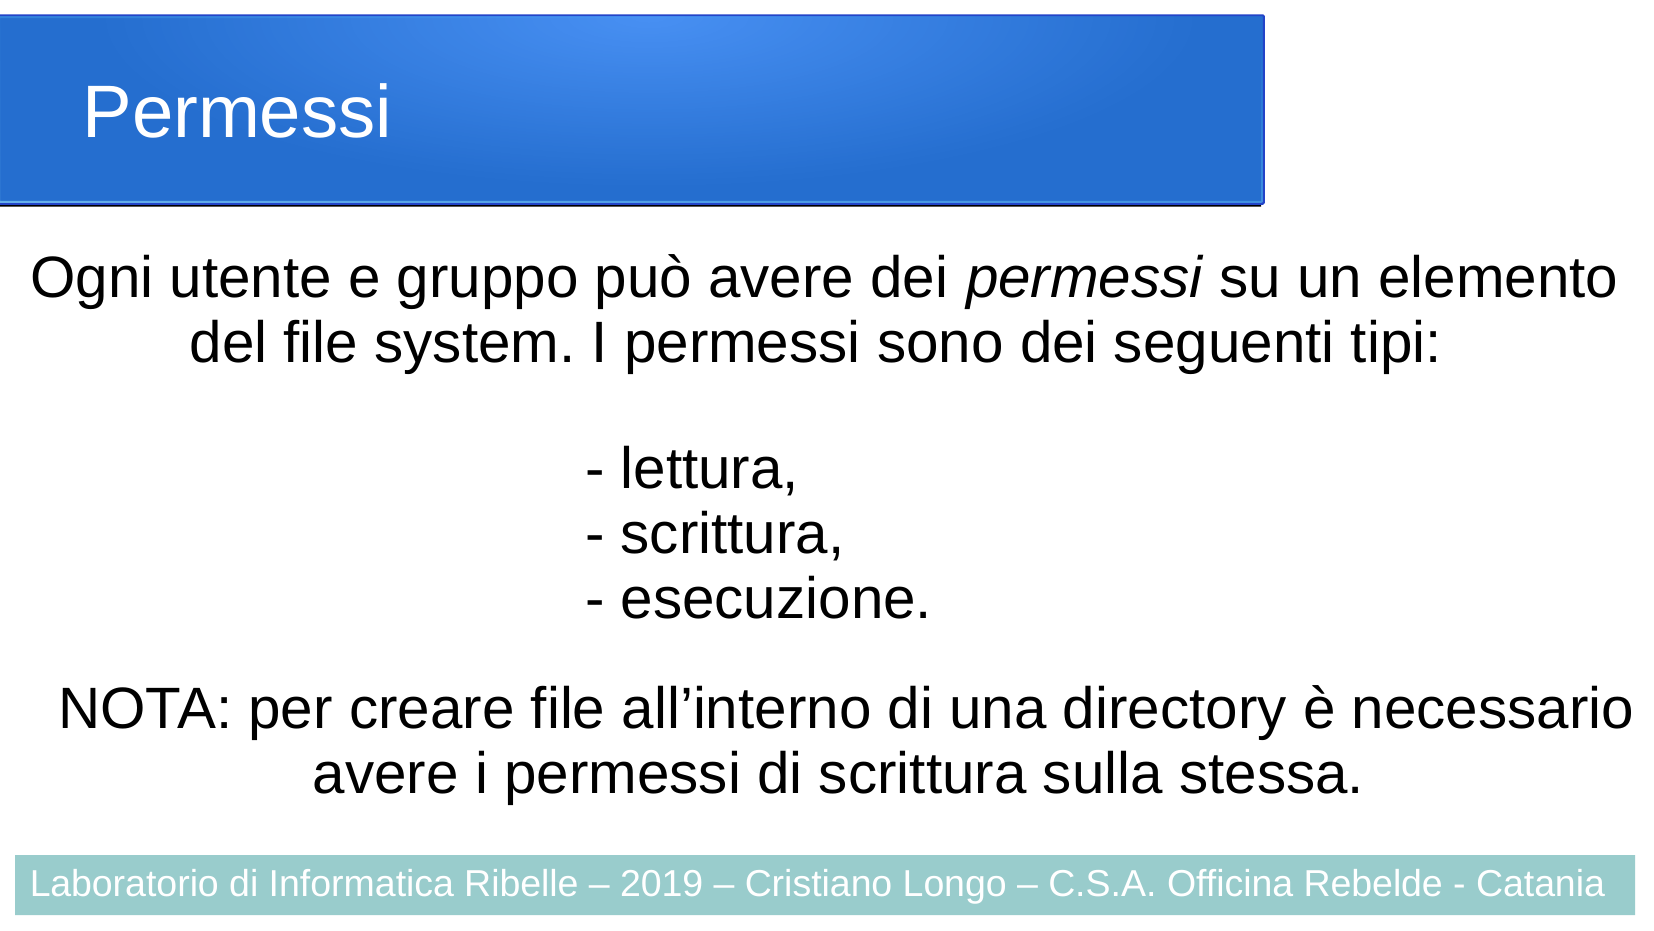

# Permessi
Ogni utente e gruppo può avere dei permessi su un elemento del file system. I permessi sono dei seguenti tipi:
- lettura,
- scrittura,
- esecuzione.
NOTA: per creare file all’interno di una directory è necessario avere i permessi di scrittura sulla stessa.
Laboratorio di Informatica Ribelle – 2019 – Cristiano Longo – C.S.A. Officina Rebelde - Catania